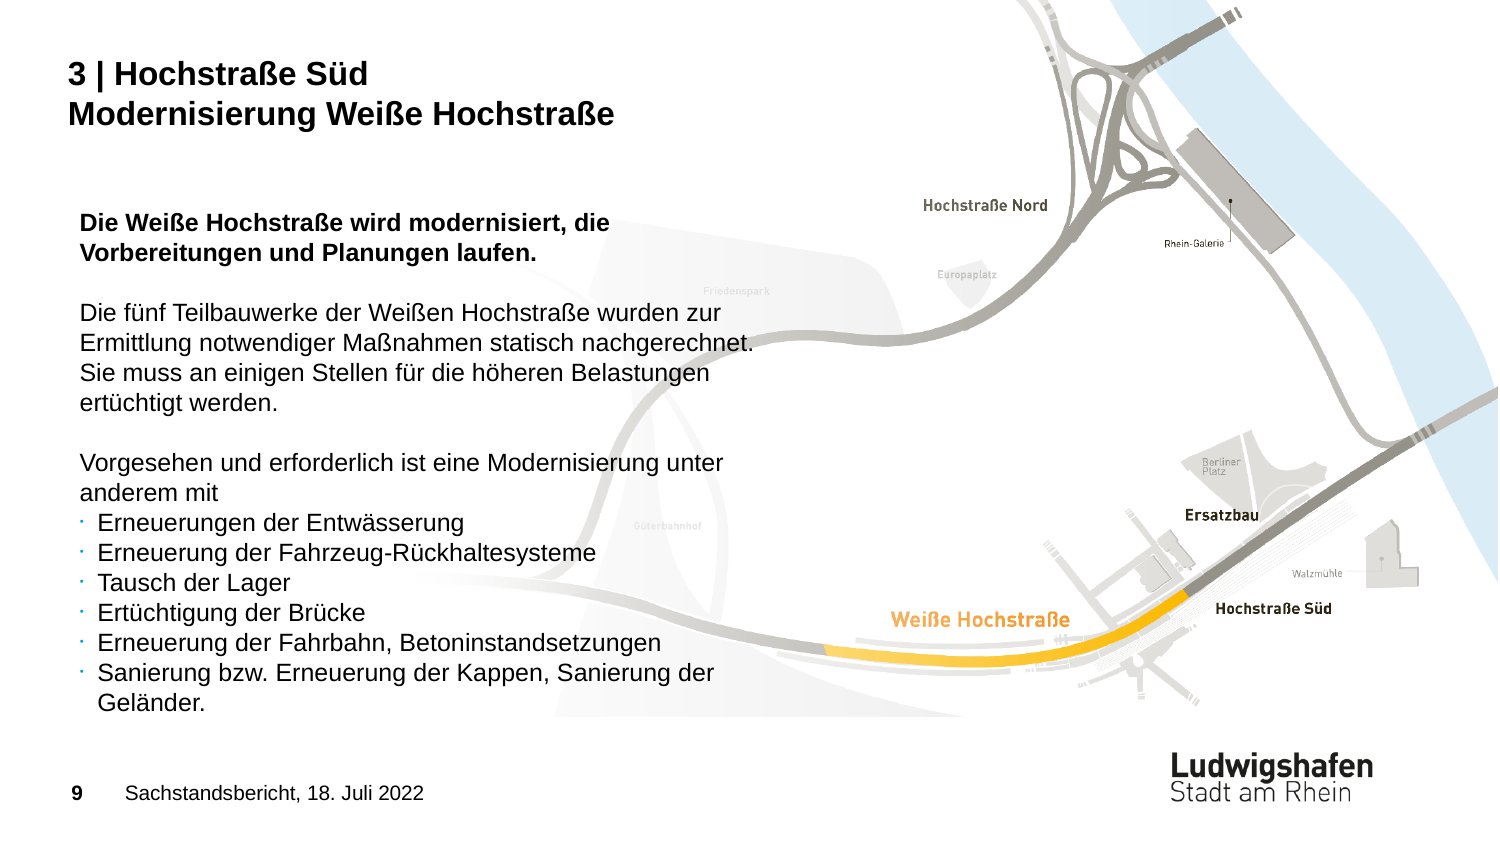

3 | Hochstraße Süd
Modernisierung Weiße Hochstraße
Die Weiße Hochstraße wird modernisiert, die Vorbereitungen und Planungen laufen.
Die fünf Teilbauwerke der Weißen Hochstraße wurden zur Ermittlung notwendiger Maßnahmen statisch nachgerechnet. Sie muss an einigen Stellen für die höheren Belastungen ertüchtigt werden.
Vorgesehen und erforderlich ist eine Modernisierung unter anderem mit
Erneuerungen der Entwässerung
Erneuerung der Fahrzeug-Rückhaltesysteme
Tausch der Lager
Ertüchtigung der Brücke
Erneuerung der Fahrbahn, Betoninstandsetzungen
Sanierung bzw. Erneuerung der Kappen, Sanierung der Geländer.